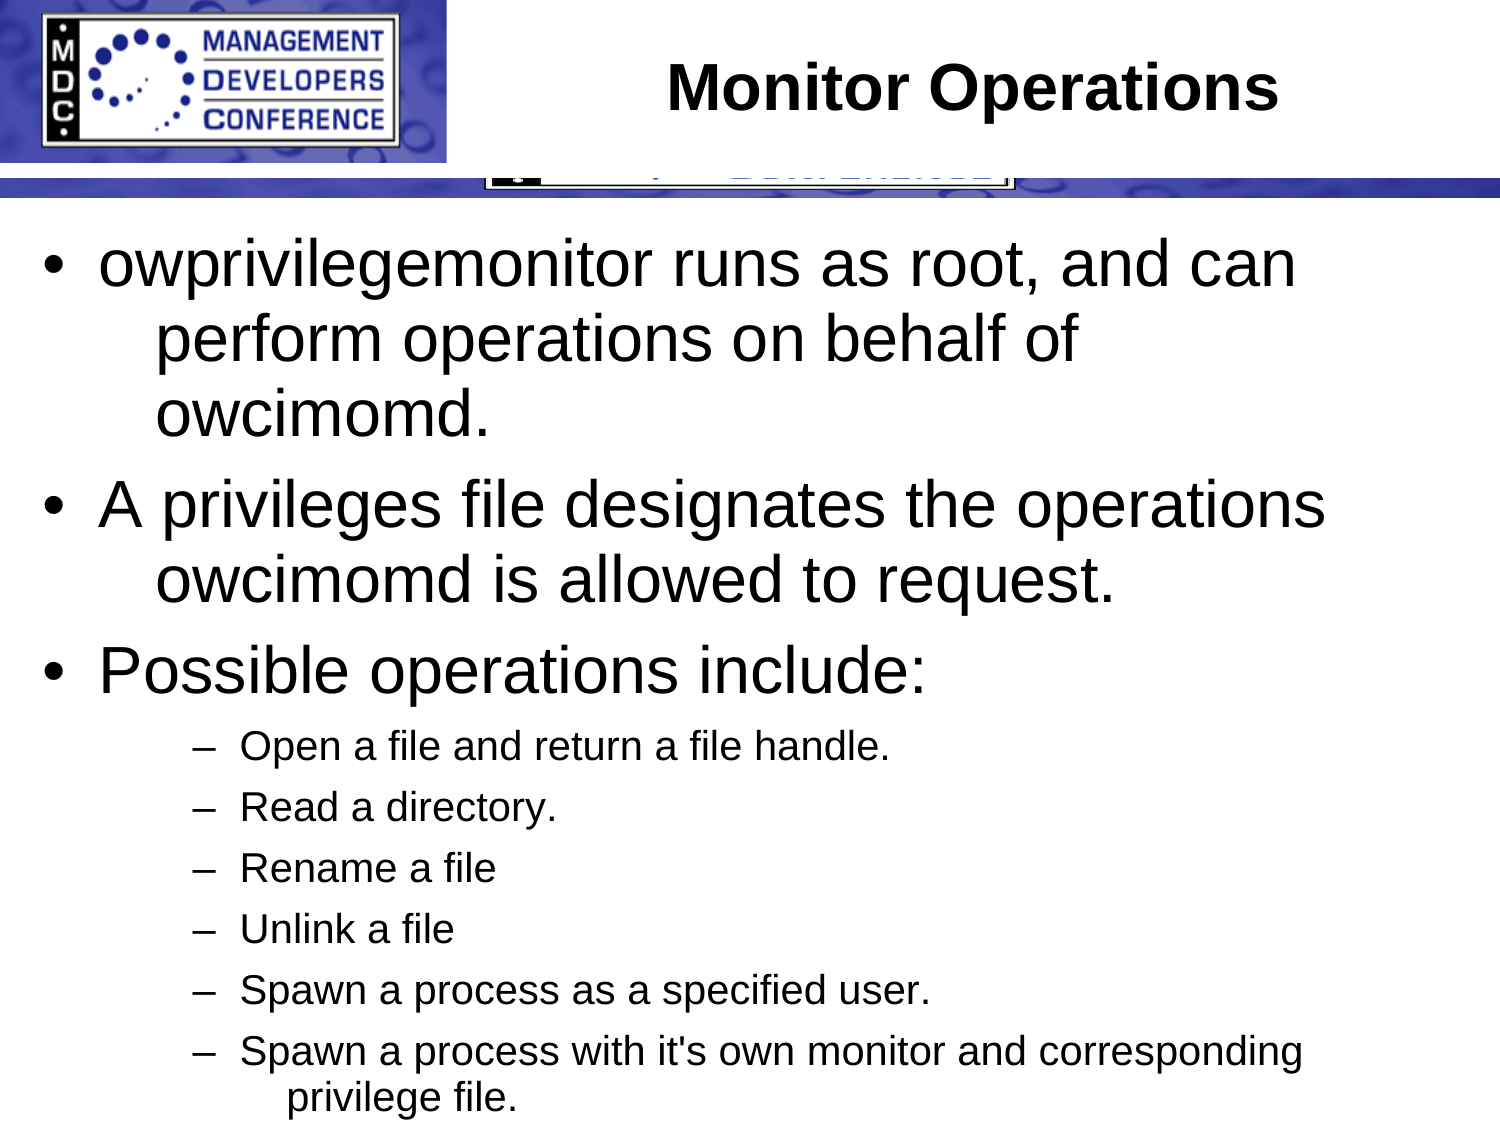

# Monitor Operations
owprivilegemonitor runs as root, and can perform operations on behalf of owcimomd.
A privileges file designates the operations owcimomd is allowed to request.
Possible operations include:
Open a file and return a file handle.
Read a directory.
Rename a file
Unlink a file
Spawn a process as a specified user.
Spawn a process with it's own monitor and corresponding privilege file.